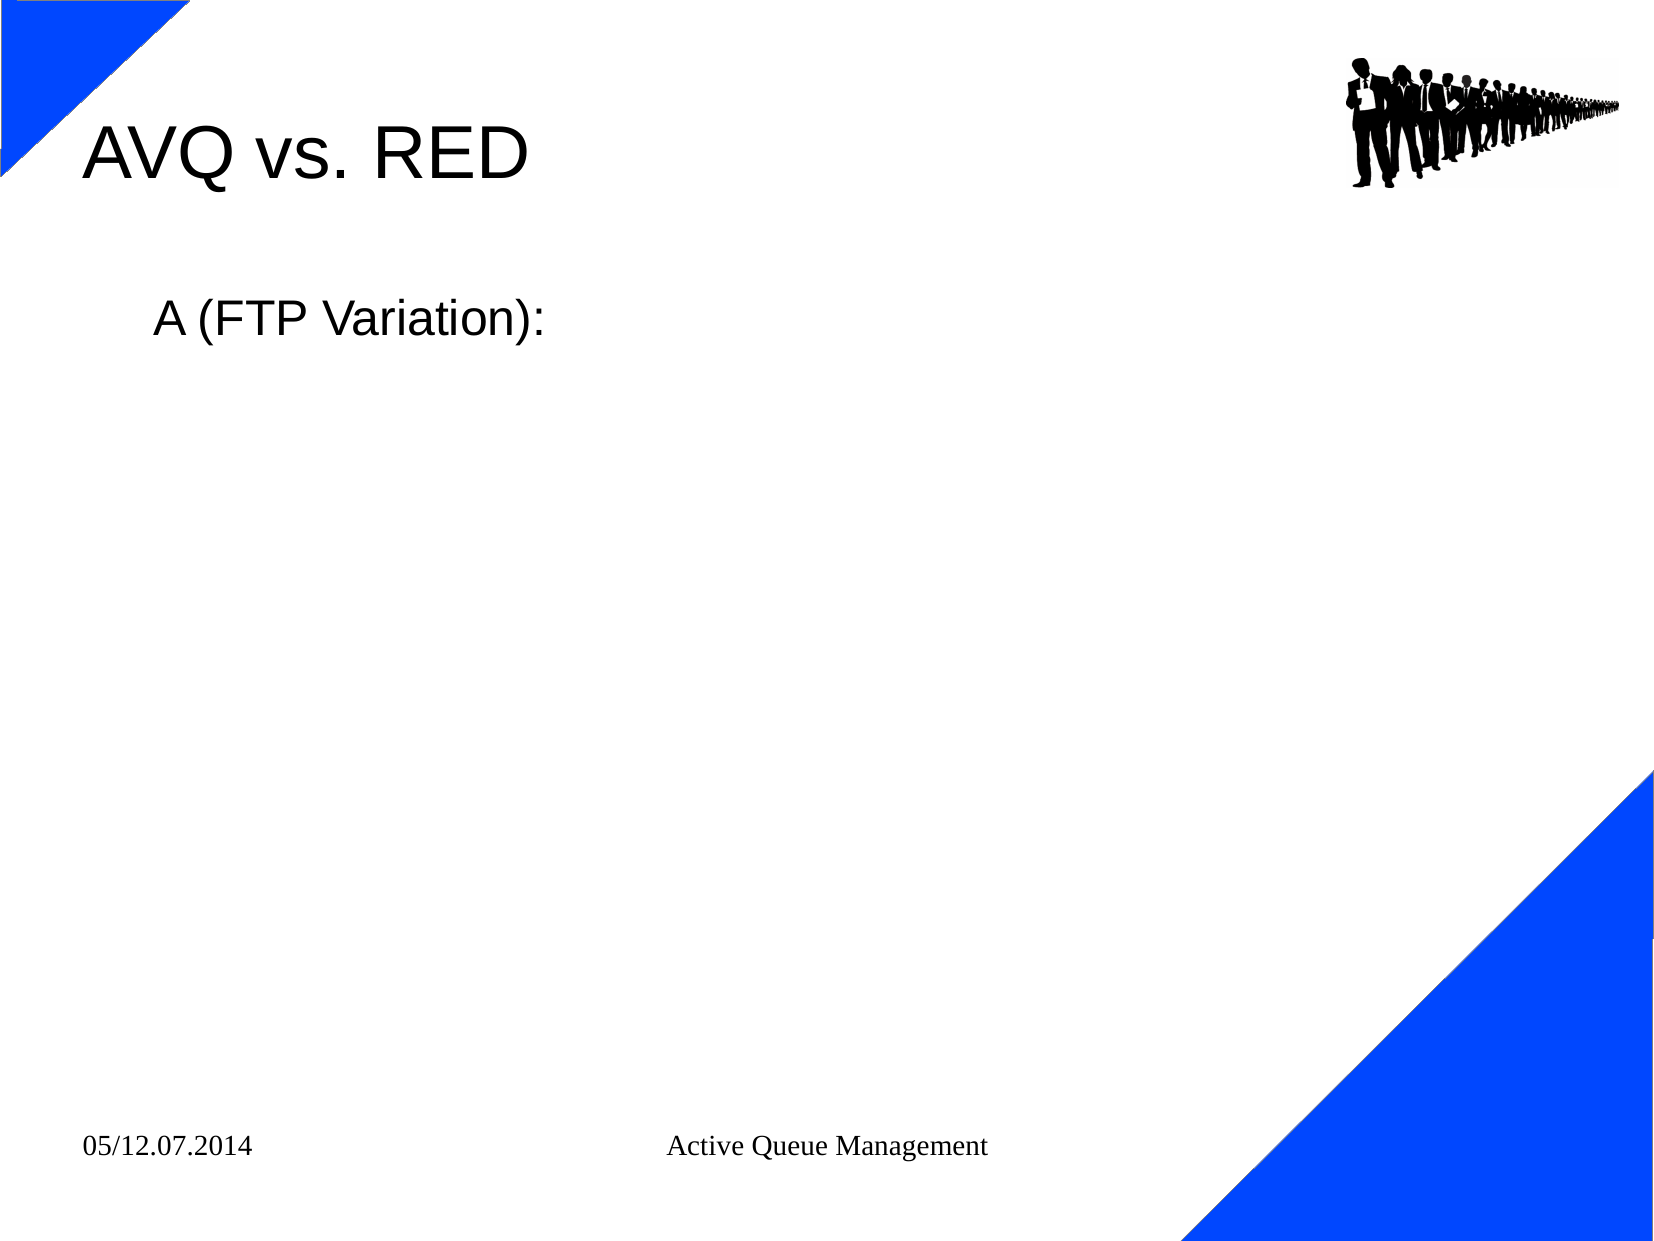

# AVQ vs. RED
A (FTP Variation):
05/12.07.2014
Active Queue Management
76